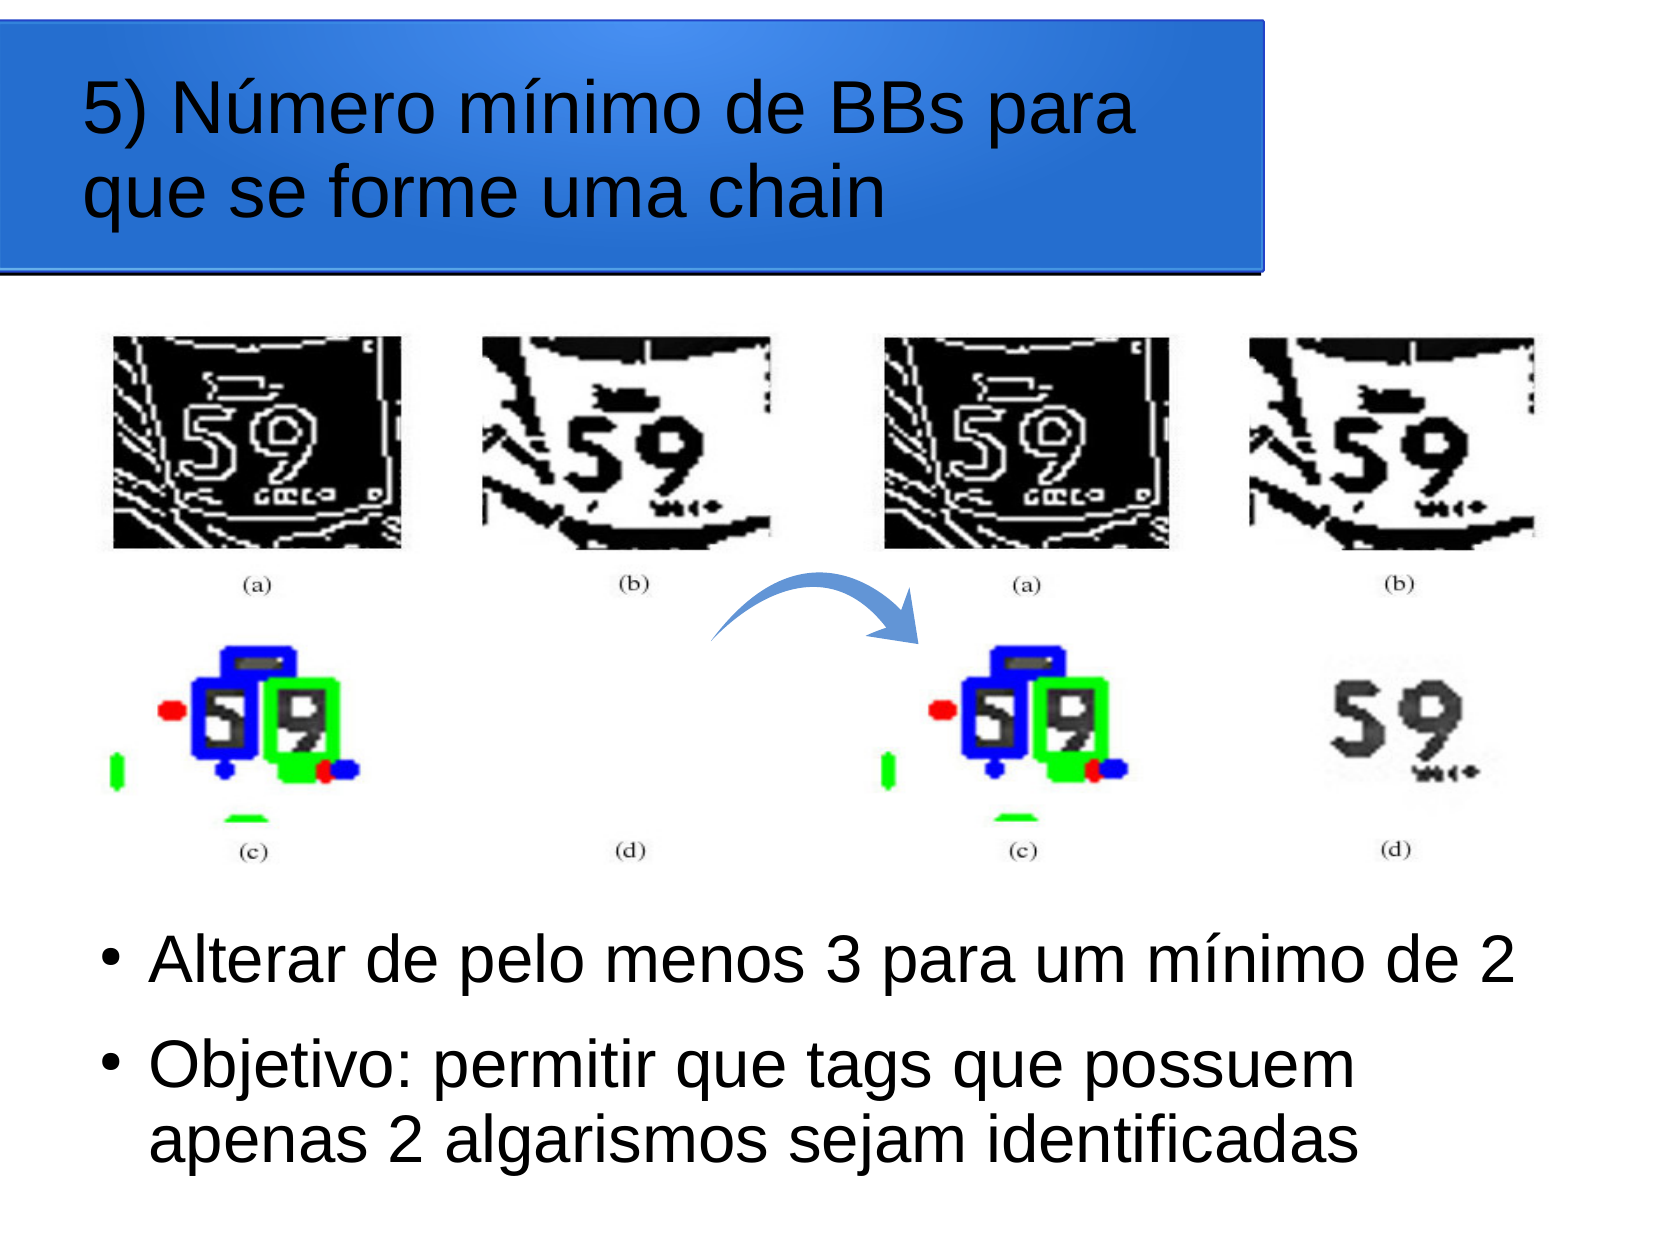

# 5) Número mínimo de BBs para que se forme uma chain
Alterar de pelo menos 3 para um mínimo de 2
Objetivo: permitir que tags que possuem apenas 2 algarismos sejam identificadas